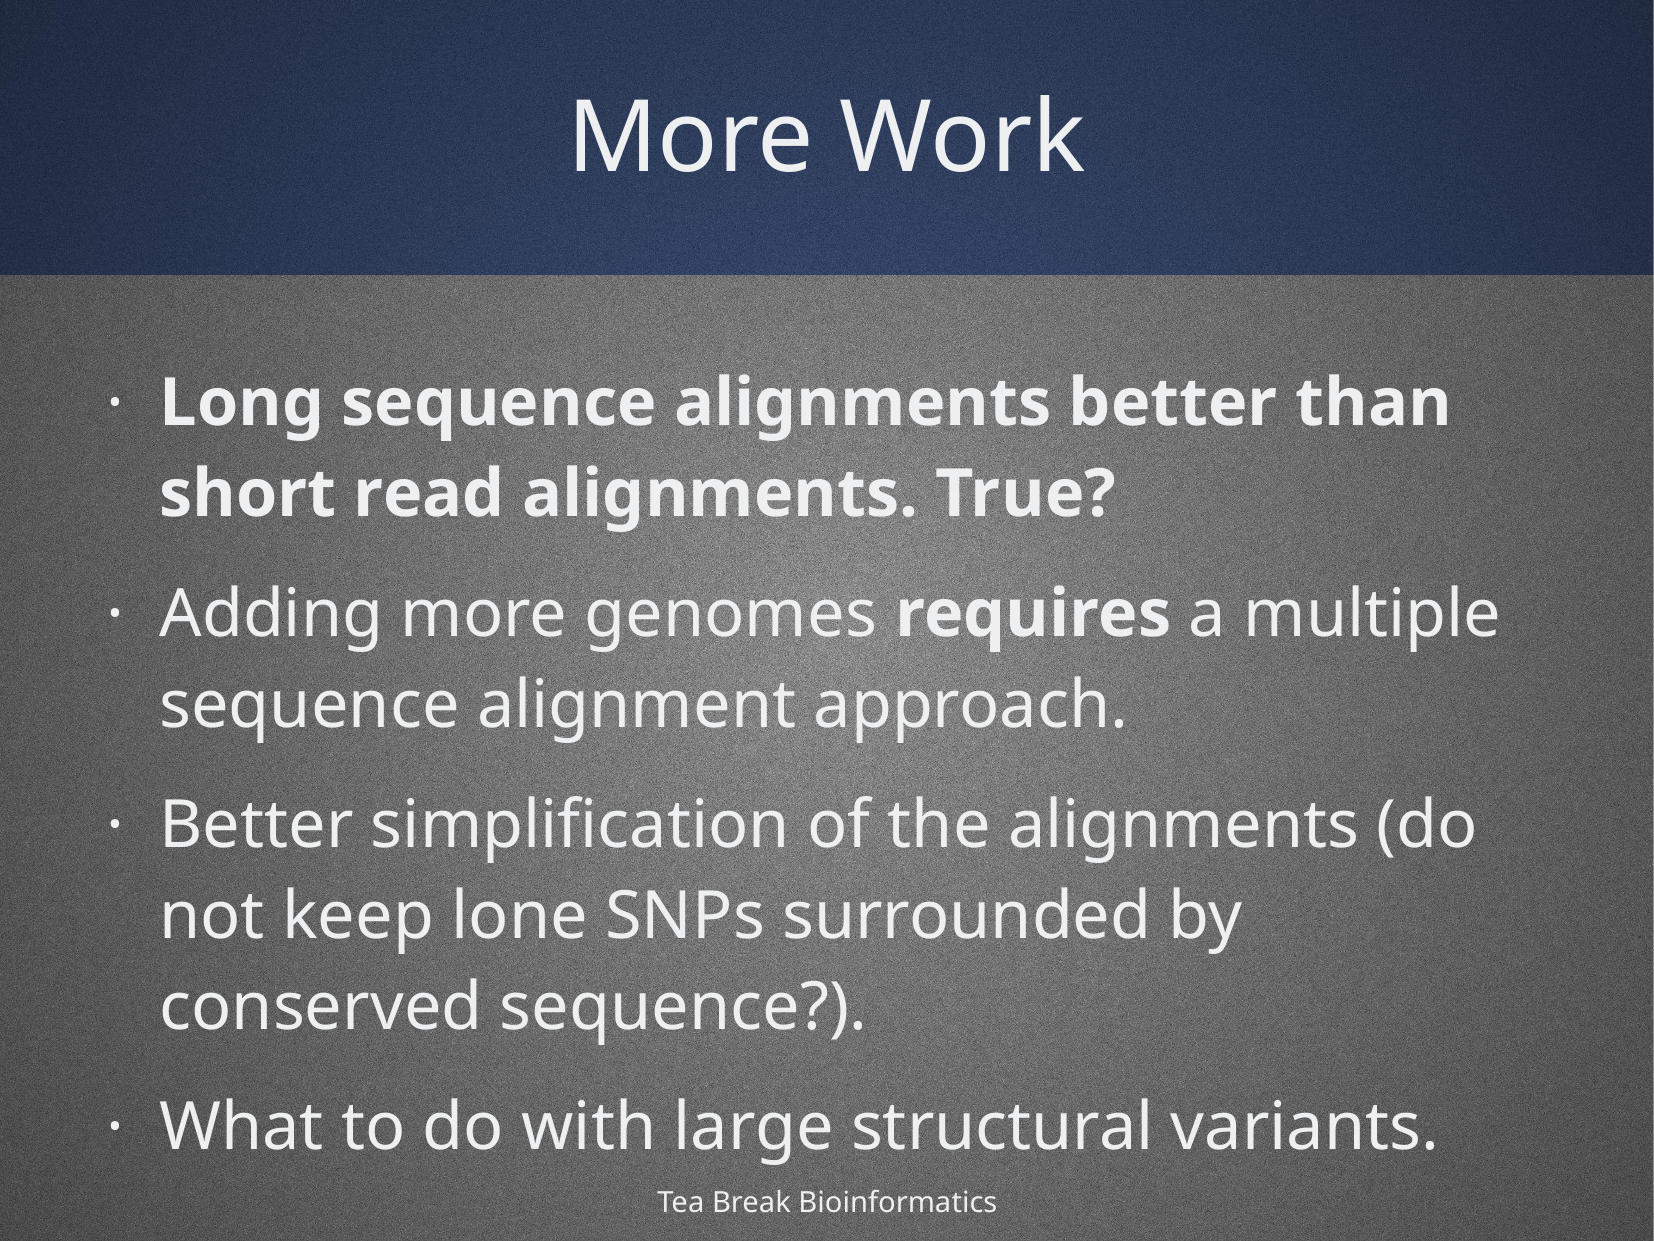

# More Work
Long sequence alignments better than short read alignments. True?
Adding more genomes requires a multiple sequence alignment approach.
Better simplification of the alignments (do not keep lone SNPs surrounded by conserved sequence?).
What to do with large structural variants.